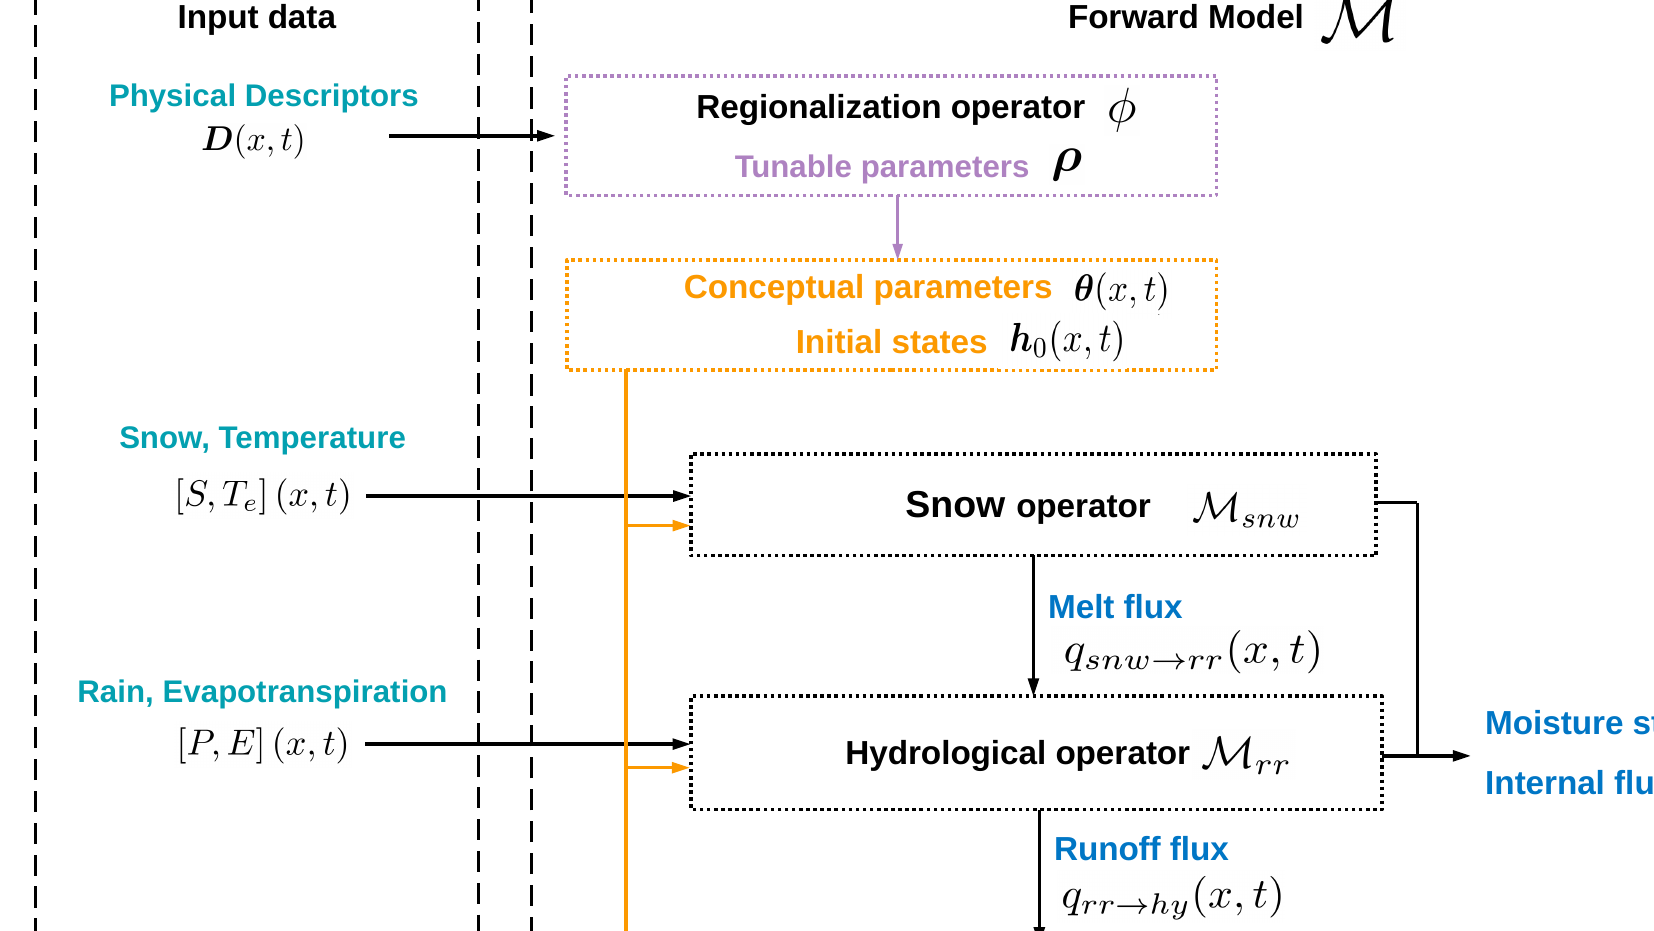

GMD smash V1.0
Input data
Forward Model
Physical Descriptors
Regionalization operator
Tunable parameters
Conceptual parameters
Initial states
Snow, Temperature
Snow operator
Melt flux
Rain, Evapotranspiration
Hydrological operator
Moisture states
Internal fluxes
Runoff flux
Drainage Plan
Routing operator
Discharge